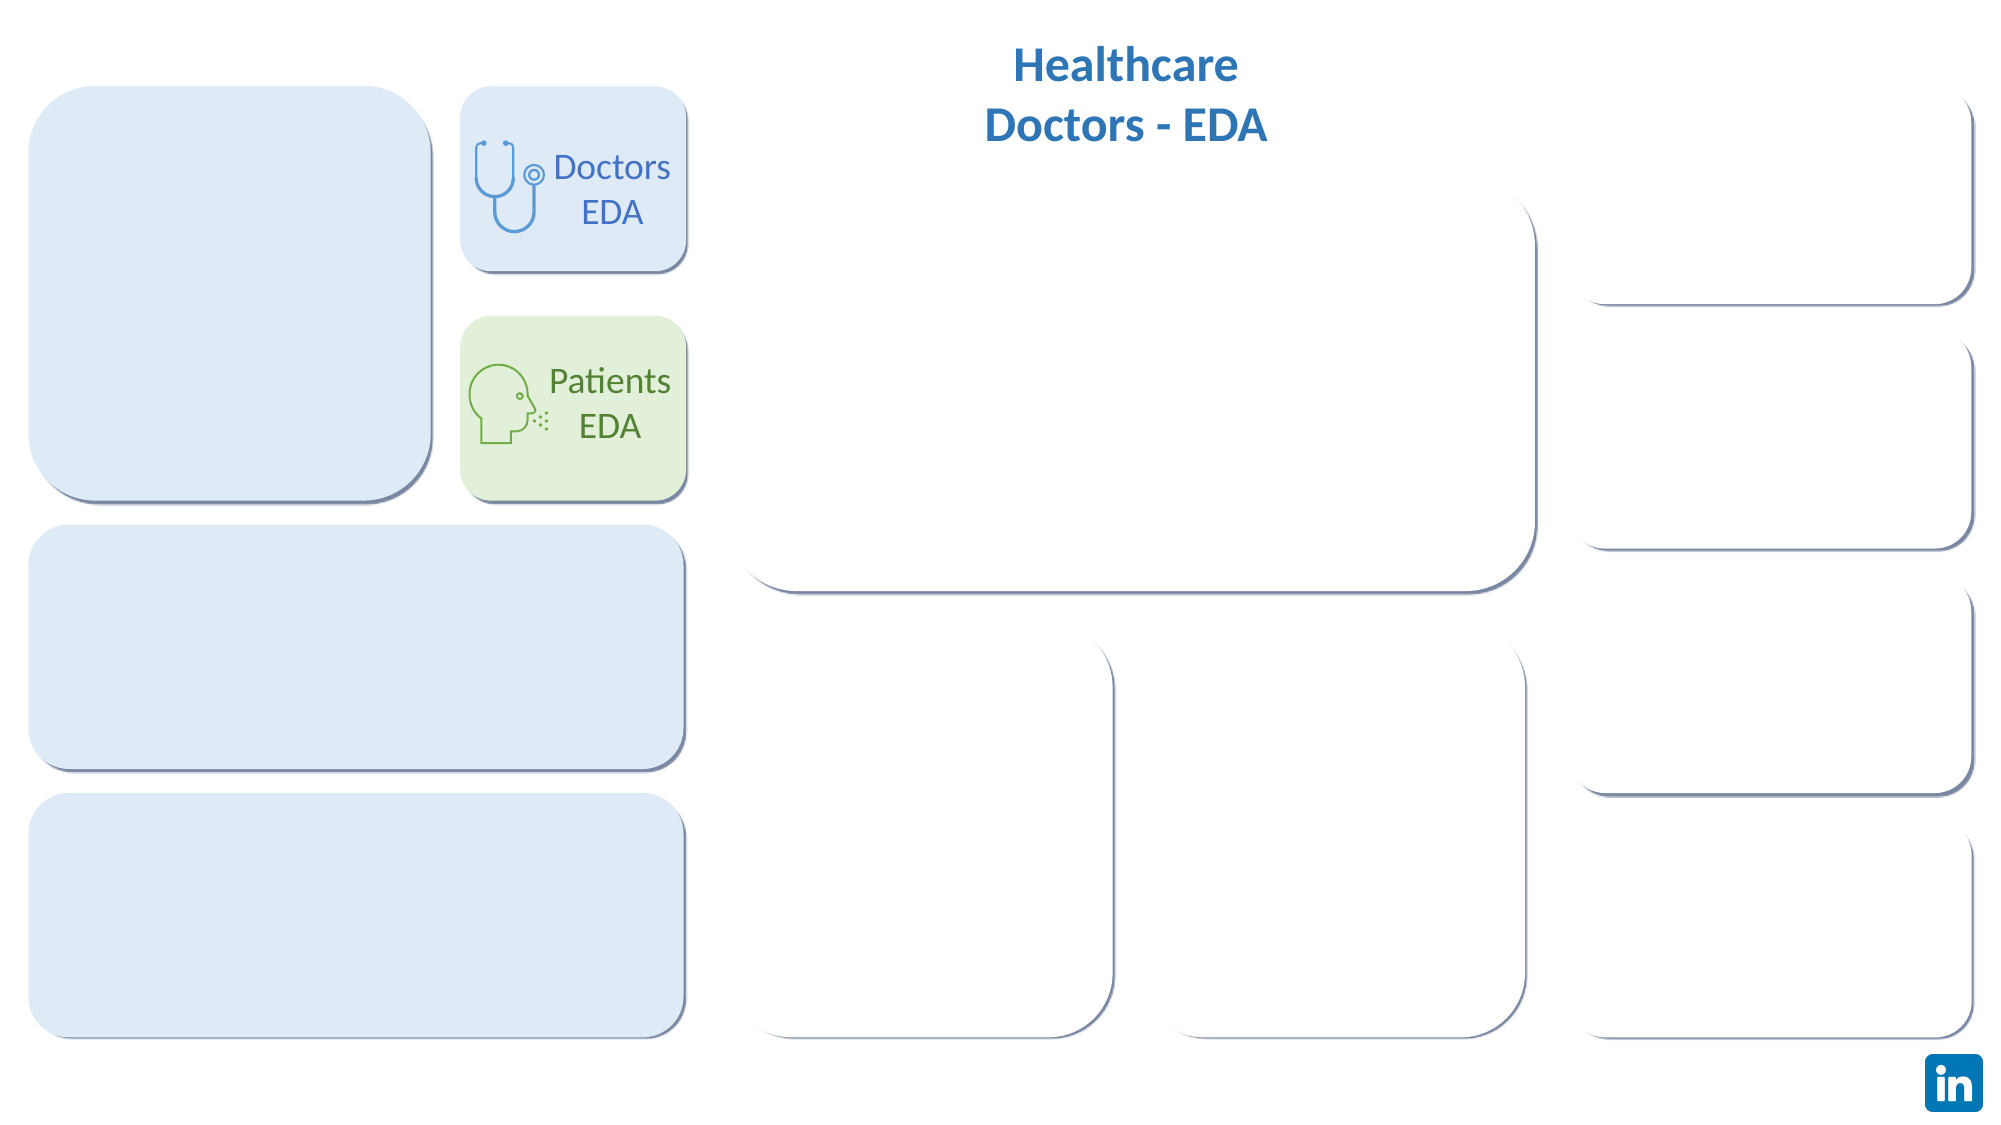

Healthcare
Doctors - EDA
Doctors
EDA
Patients
EDA